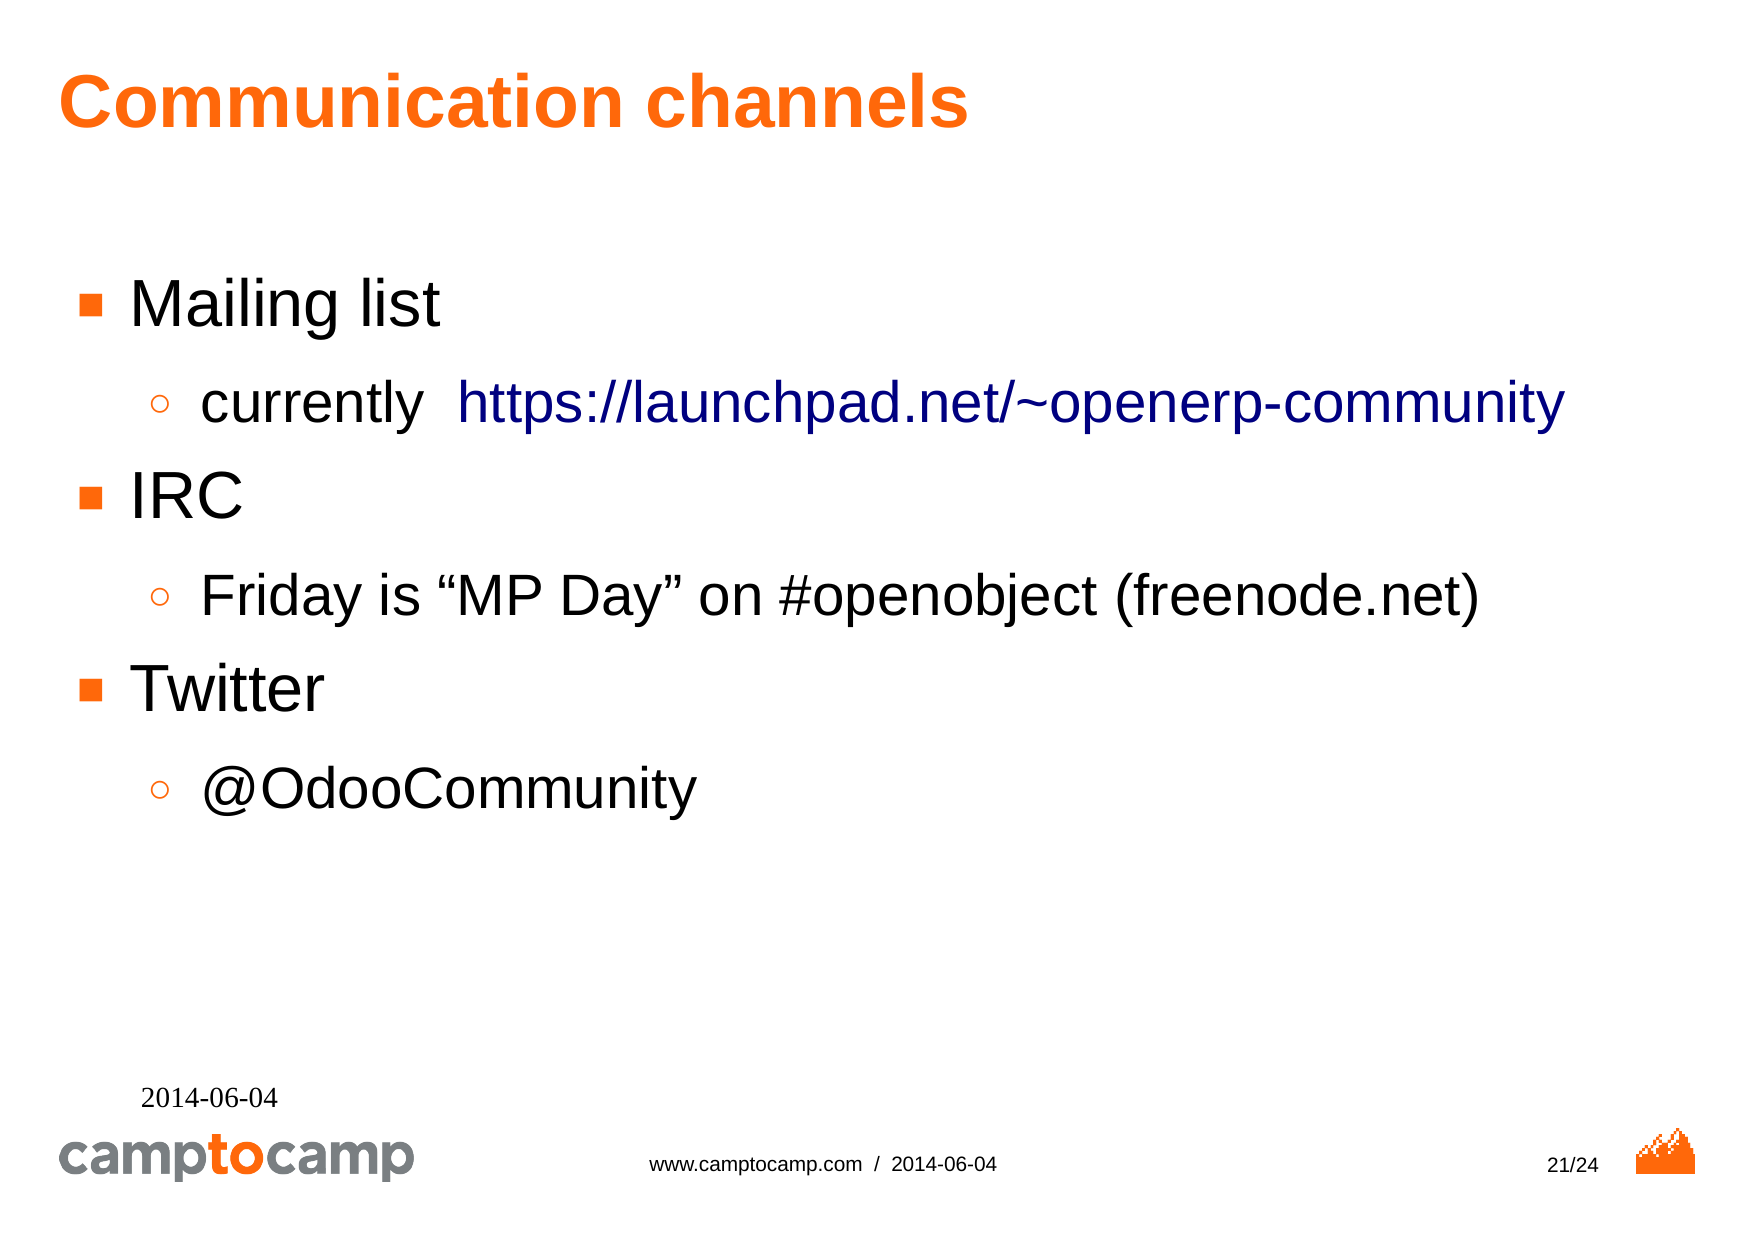

# Communication channels
Mailing list
currently https://launchpad.net/~openerp-community
IRC
Friday is “MP Day” on #openobject (freenode.net)
Twitter
@OdooCommunity
2014-06-04